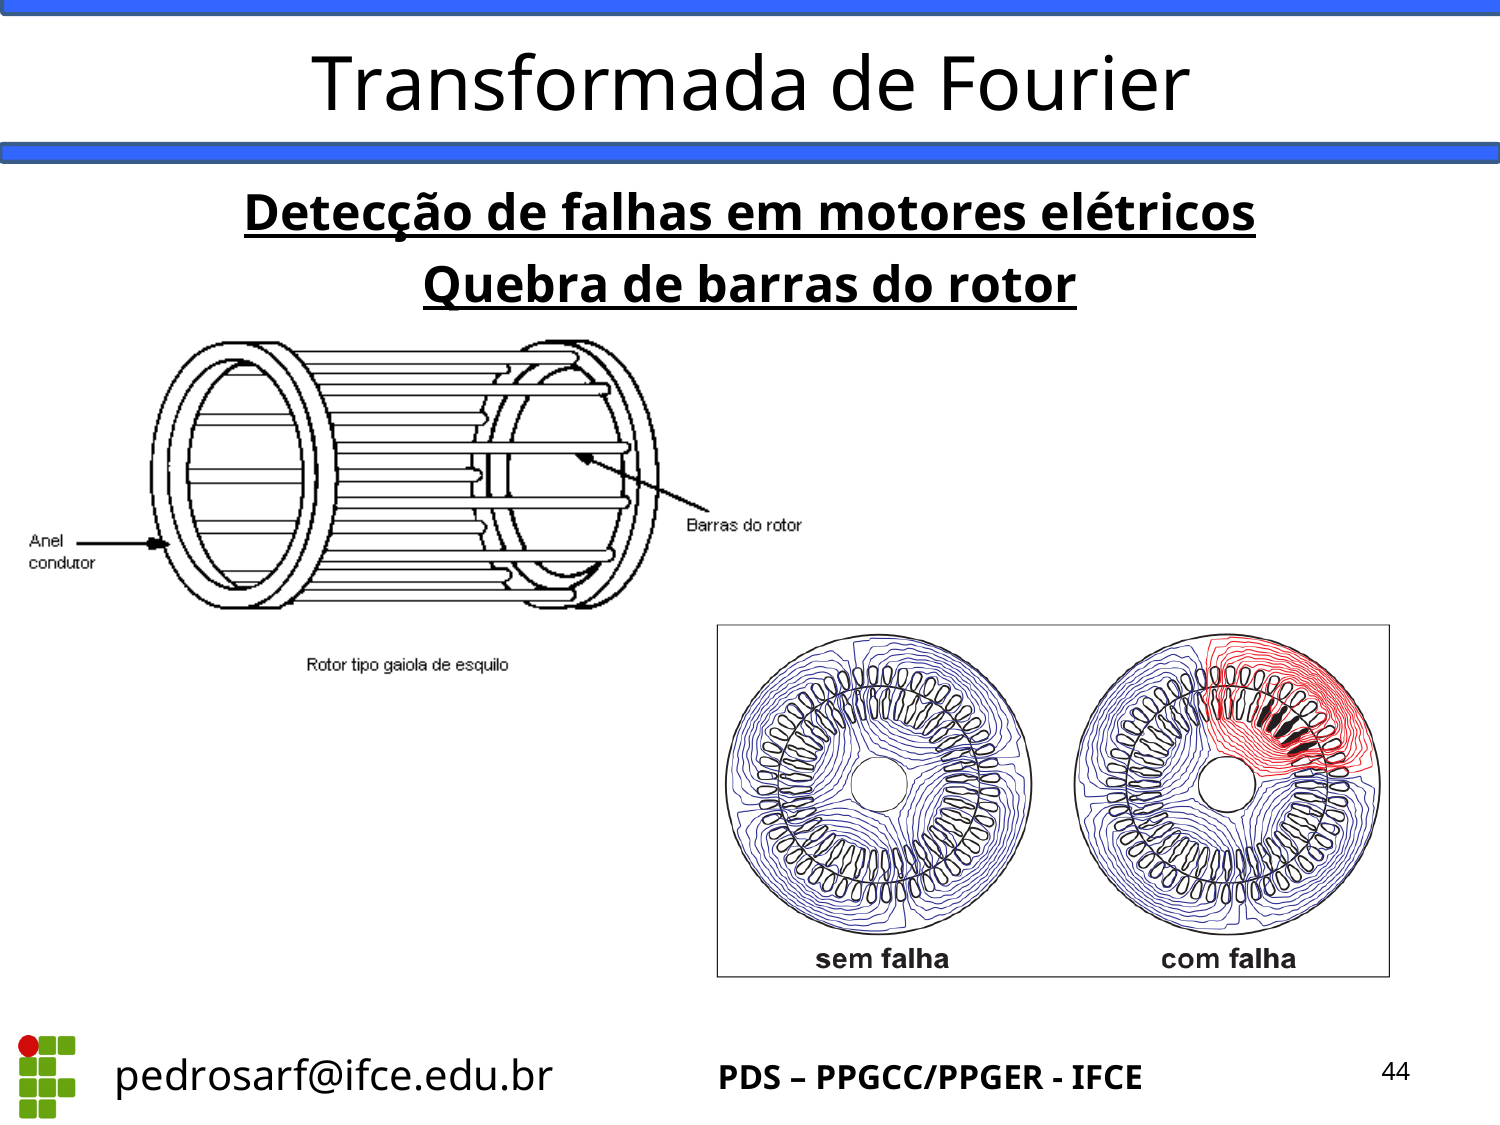

Transformada de Fourier
Detecção de falhas em motores elétricos
Quebra de barras do rotor